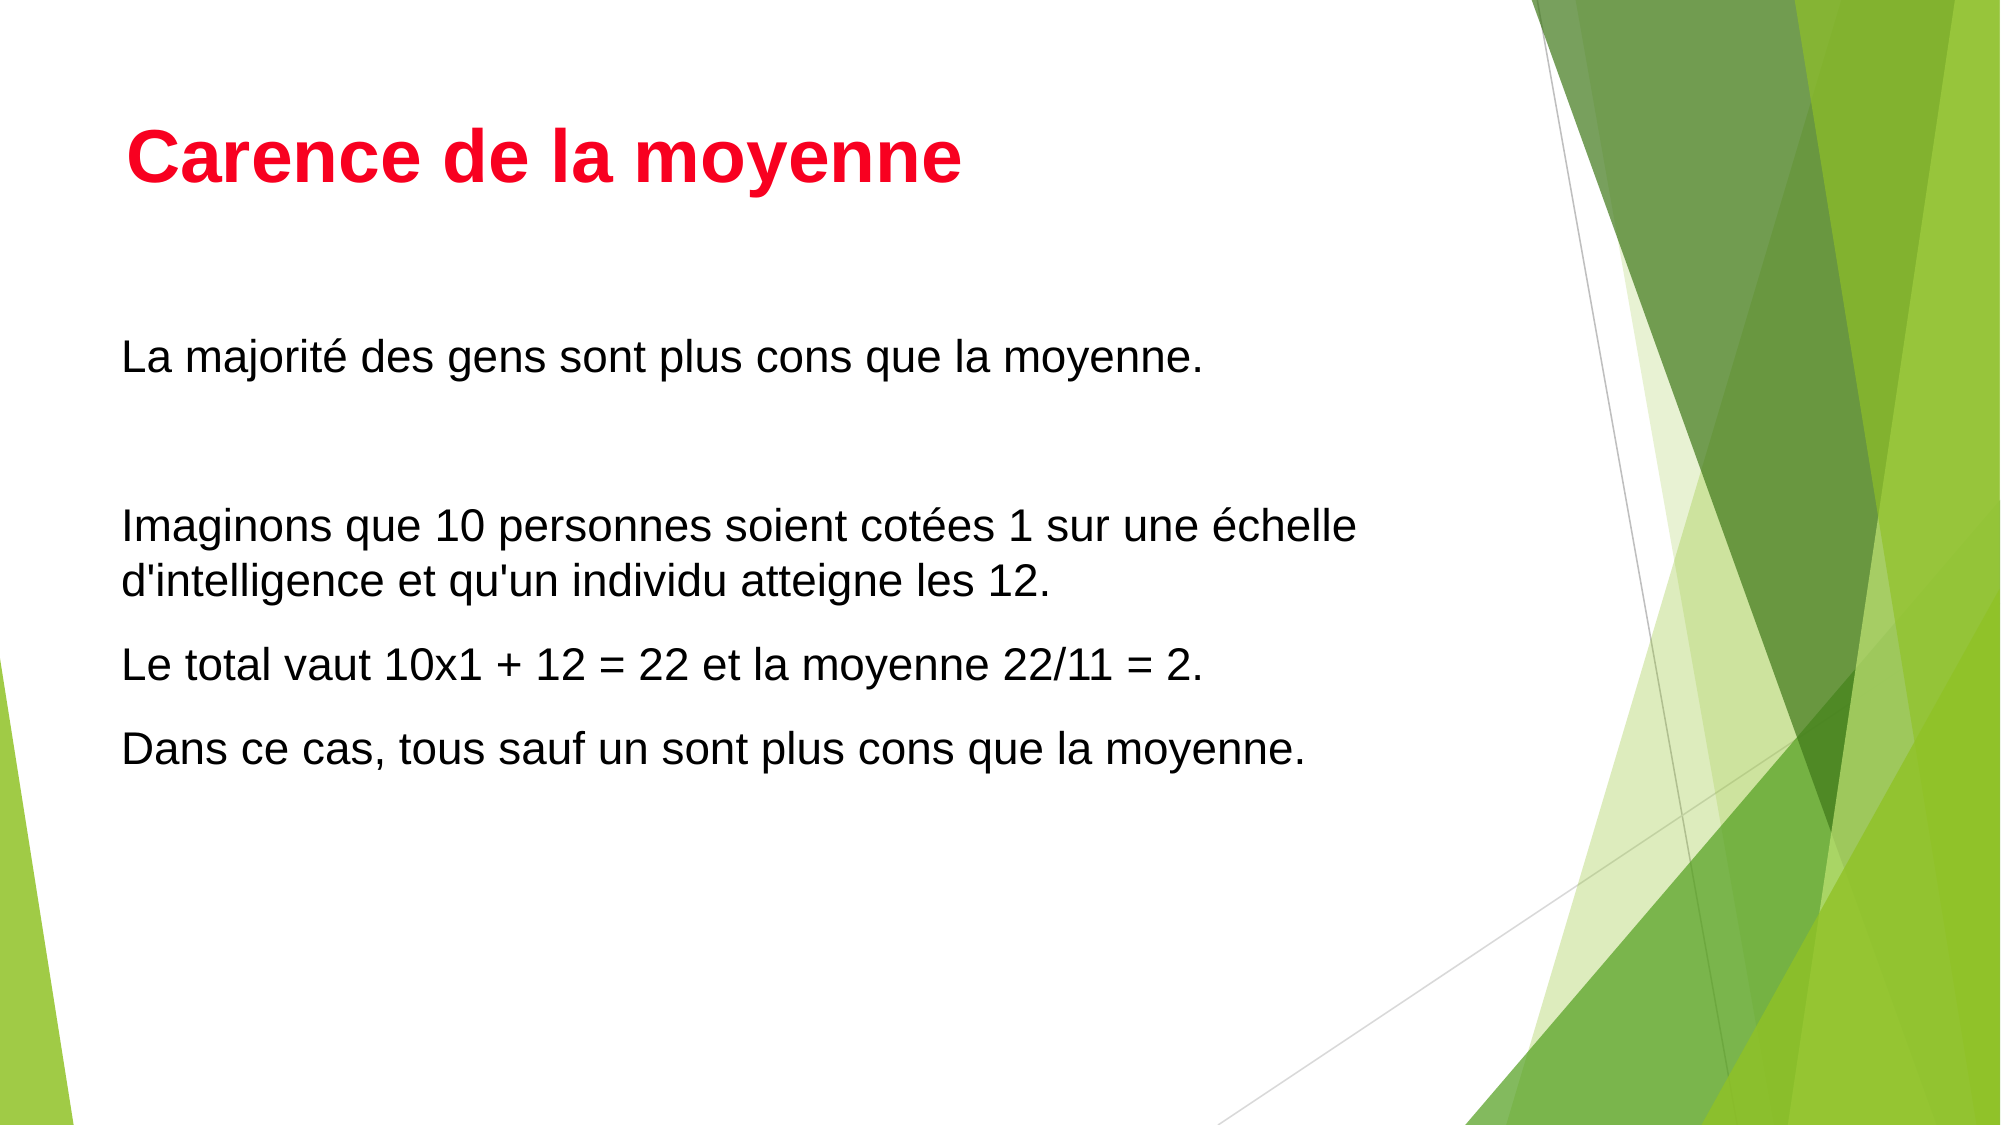

# Carence de la moyenne
La majorité des gens sont plus cons que la moyenne.
Imaginons que 10 personnes soient cotées 1 sur une échelle d'intelligence et qu'un individu atteigne les 12.
Le total vaut 10x1 + 12 = 22 et la moyenne 22/11 = 2.
Dans ce cas, tous sauf un sont plus cons que la moyenne.